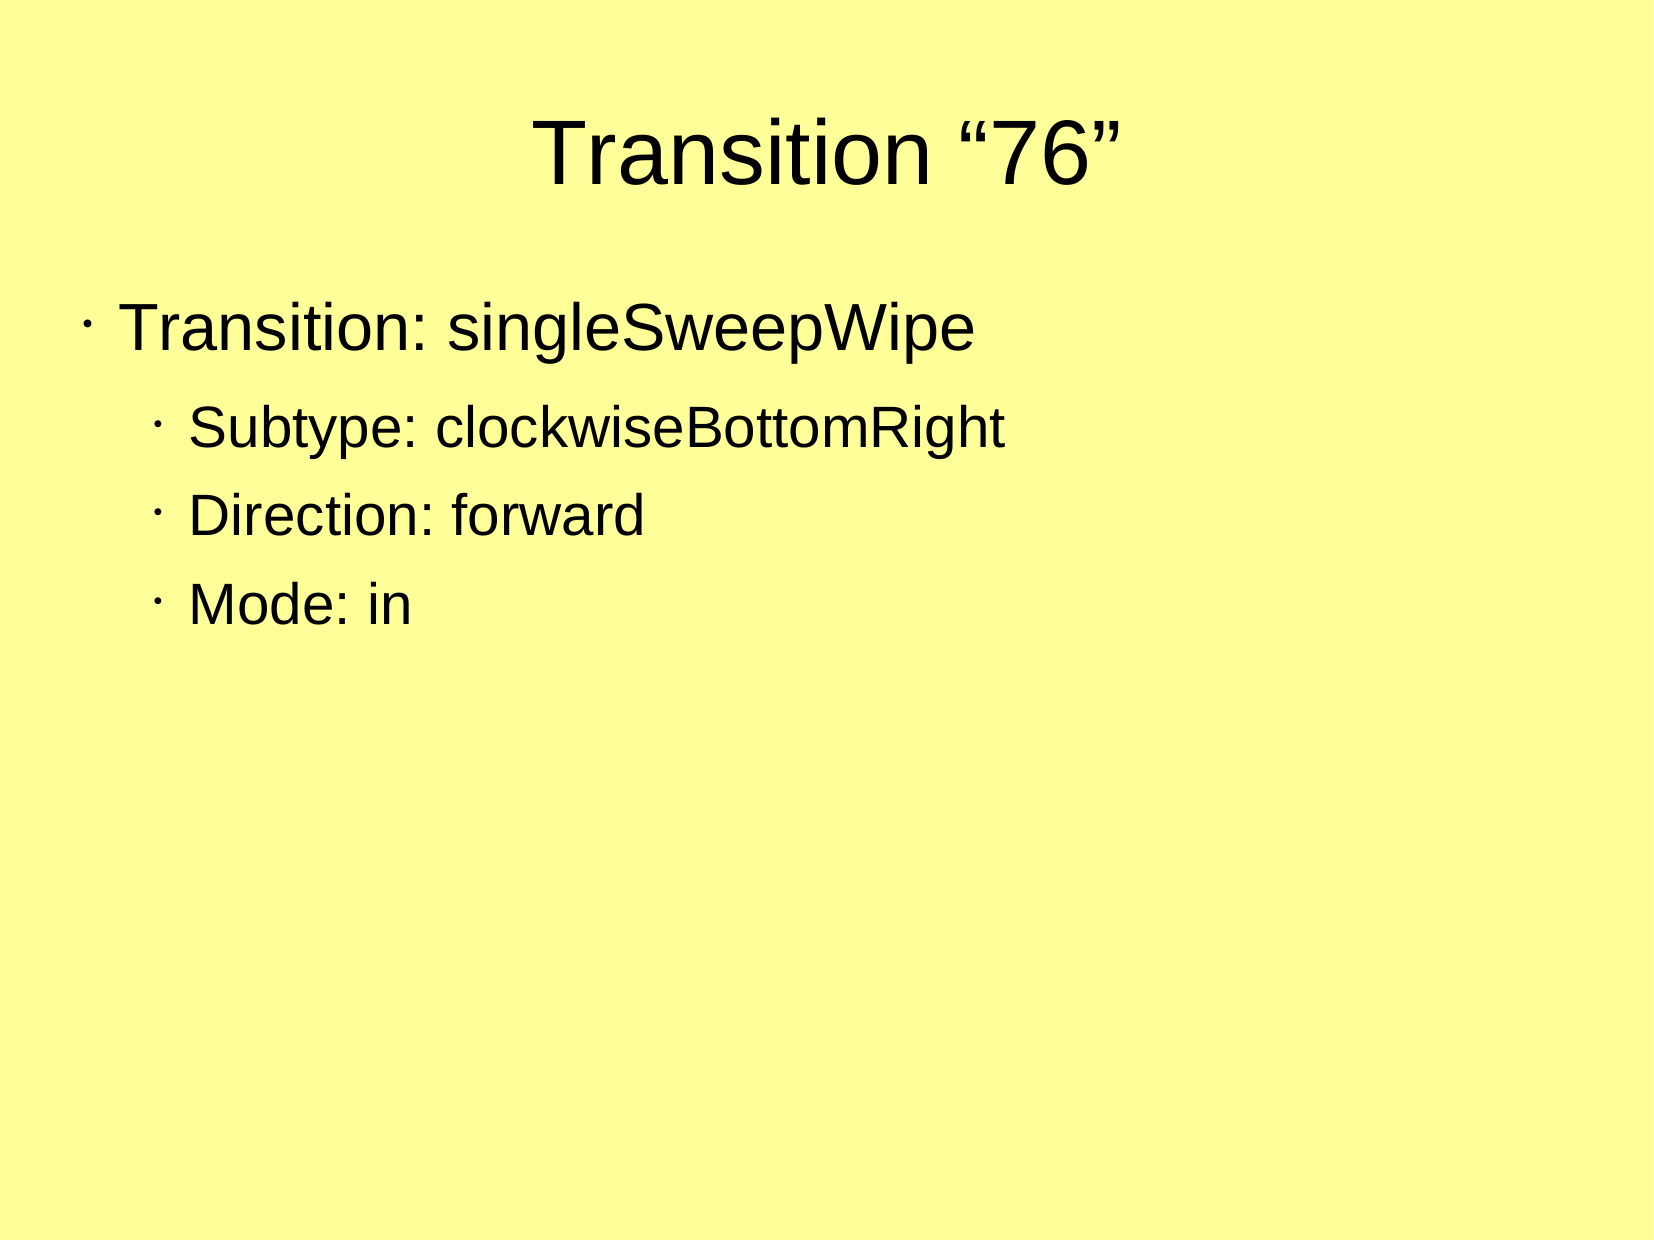

# Transition “76”
Transition: singleSweepWipe
Subtype: clockwiseBottomRight
Direction: forward
Mode: in